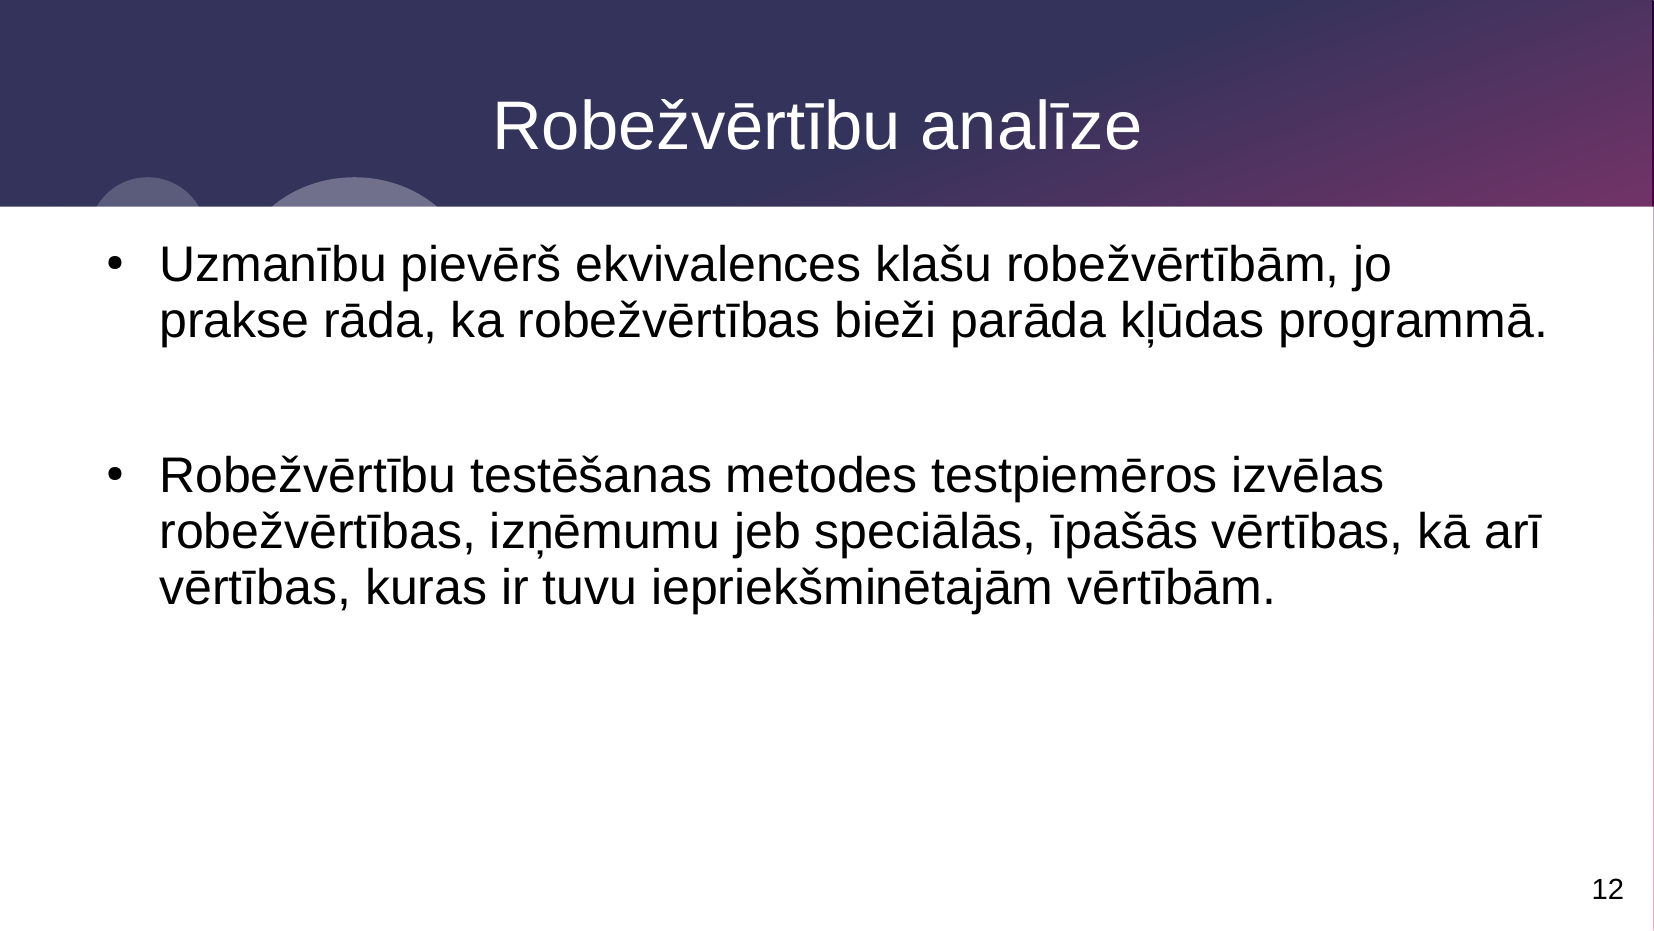

# Robežvērtību analīze
Uzmanību pievērš ekvivalences klašu robežvērtībām, jo prakse rāda, ka robežvērtības bieži parāda kļūdas programmā.
Robežvērtību testēšanas metodes testpiemēros izvēlas robežvērtības, izņēmumu jeb speciālās, īpašās vērtības, kā arī vērtības, kuras ir tuvu iepriekšminētajām vērtībām.